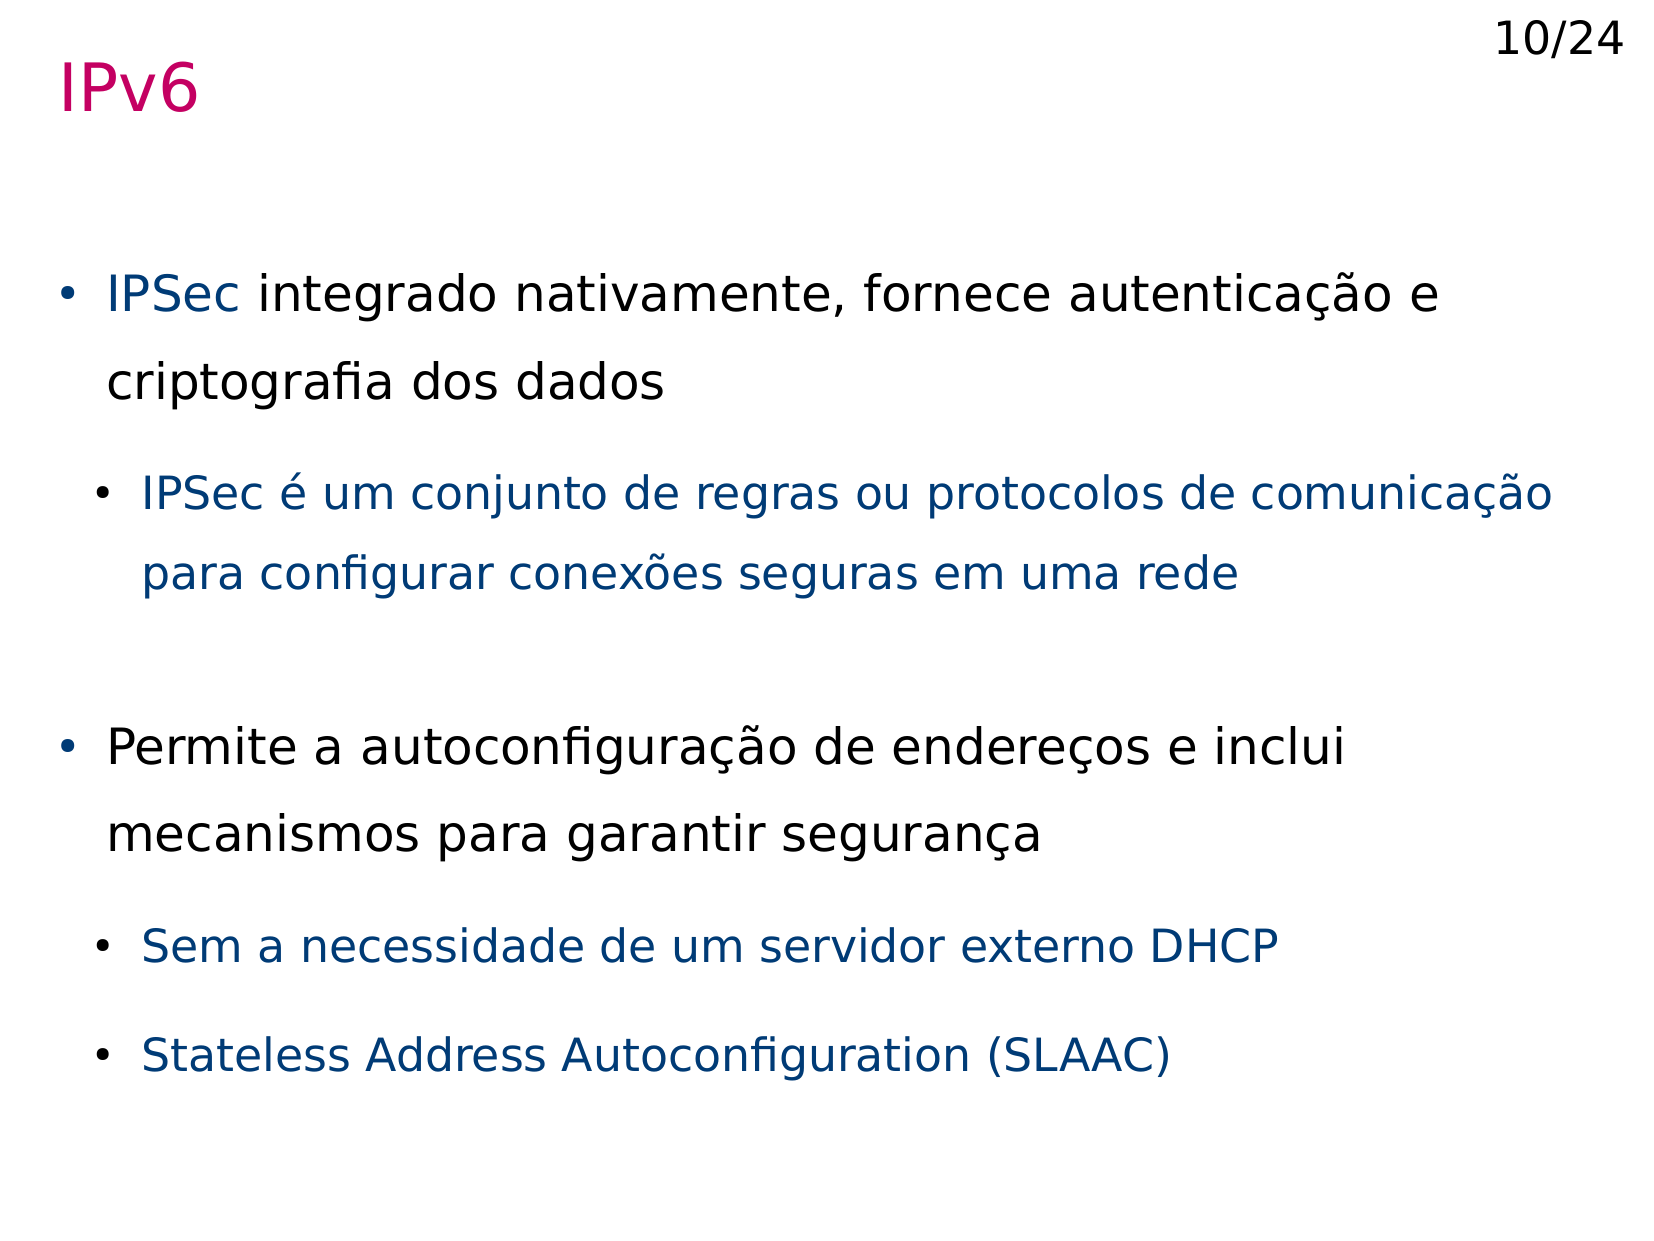

10
# IPv6
IPSec integrado nativamente, fornece autenticação e criptografia dos dados
IPSec é um conjunto de regras ou protocolos de comunicação para configurar conexões seguras em uma rede
Permite a autoconfiguração de endereços e inclui mecanismos para garantir segurança
Sem a necessidade de um servidor externo DHCP
Stateless Address Autoconfiguration (SLAAC)